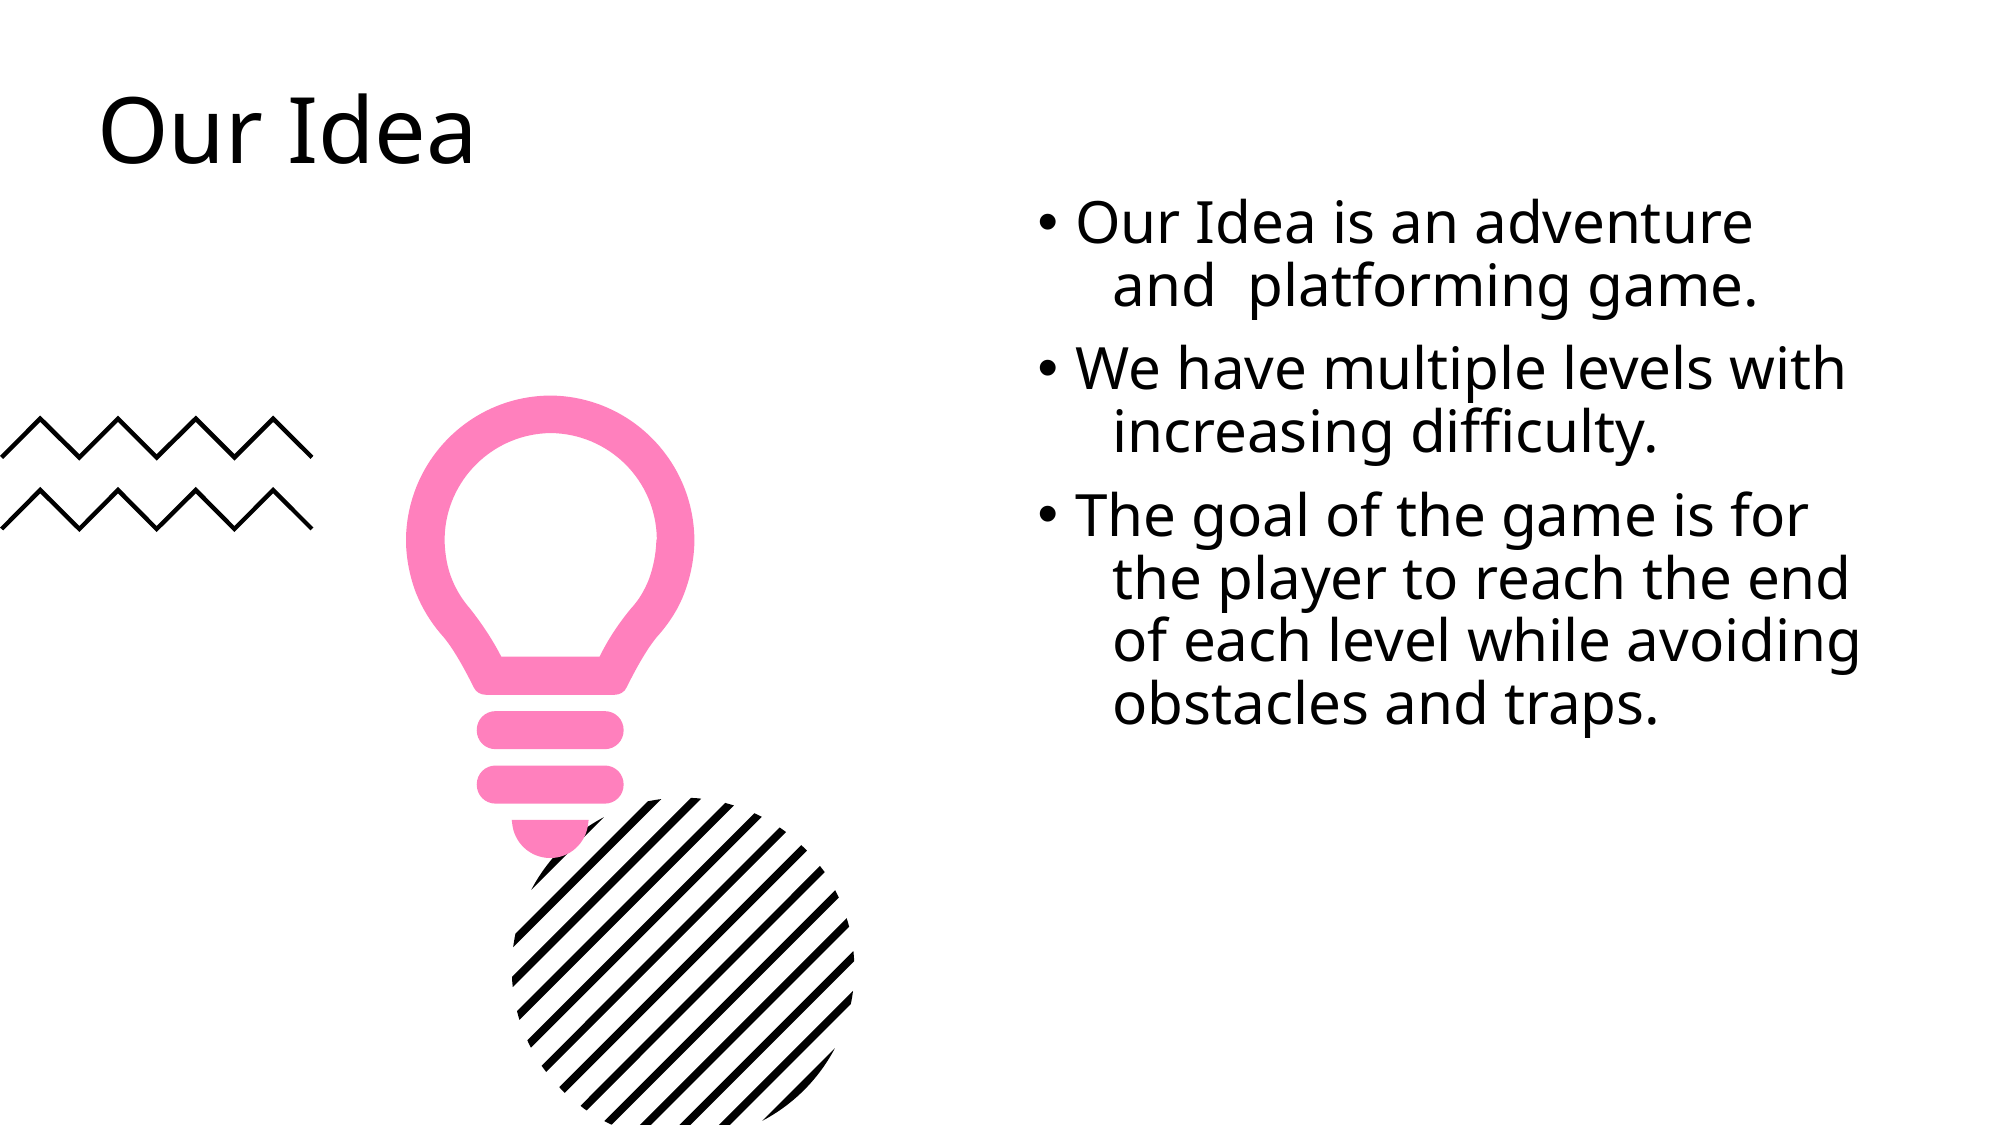

# Our Idea
Our Idea is an adventure and platforming game.
We have multiple levels with increasing difficulty.
The goal of the game is for the player to reach the end of each level while avoiding obstacles and traps.